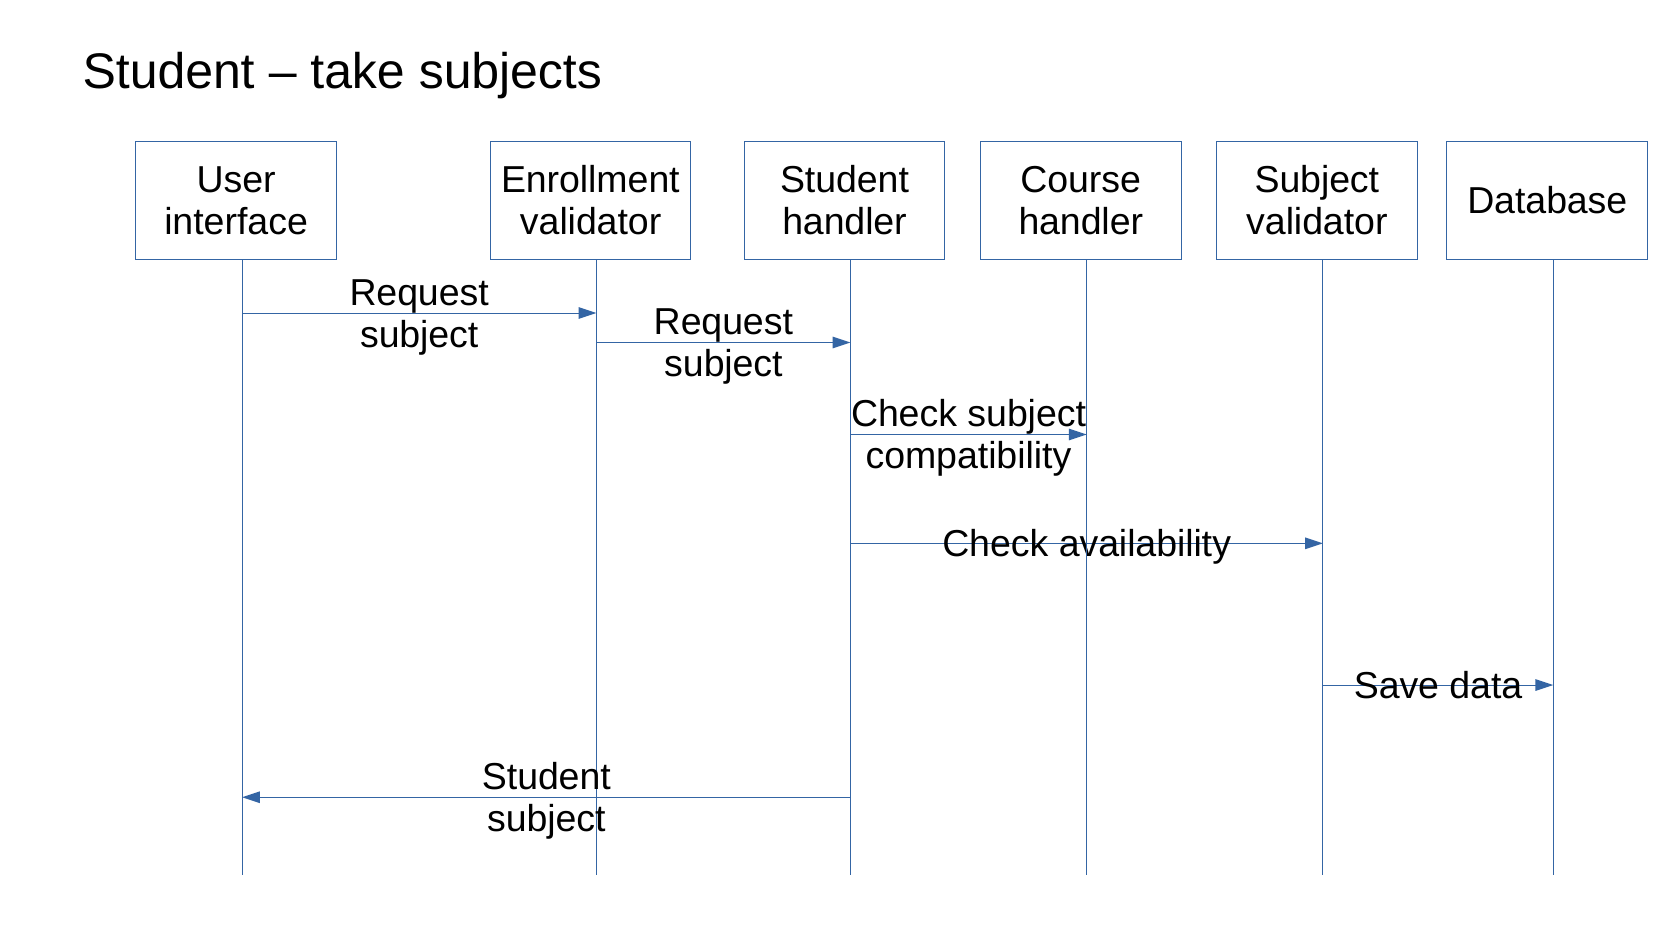

# Student – take subjects
User
interface
Enrollment
validator
Student
handler
Course
handler
Subject
validator
Database
Request
subject
Request
subject
Check subject
compatibility
Check availability
Save data
Student
subject